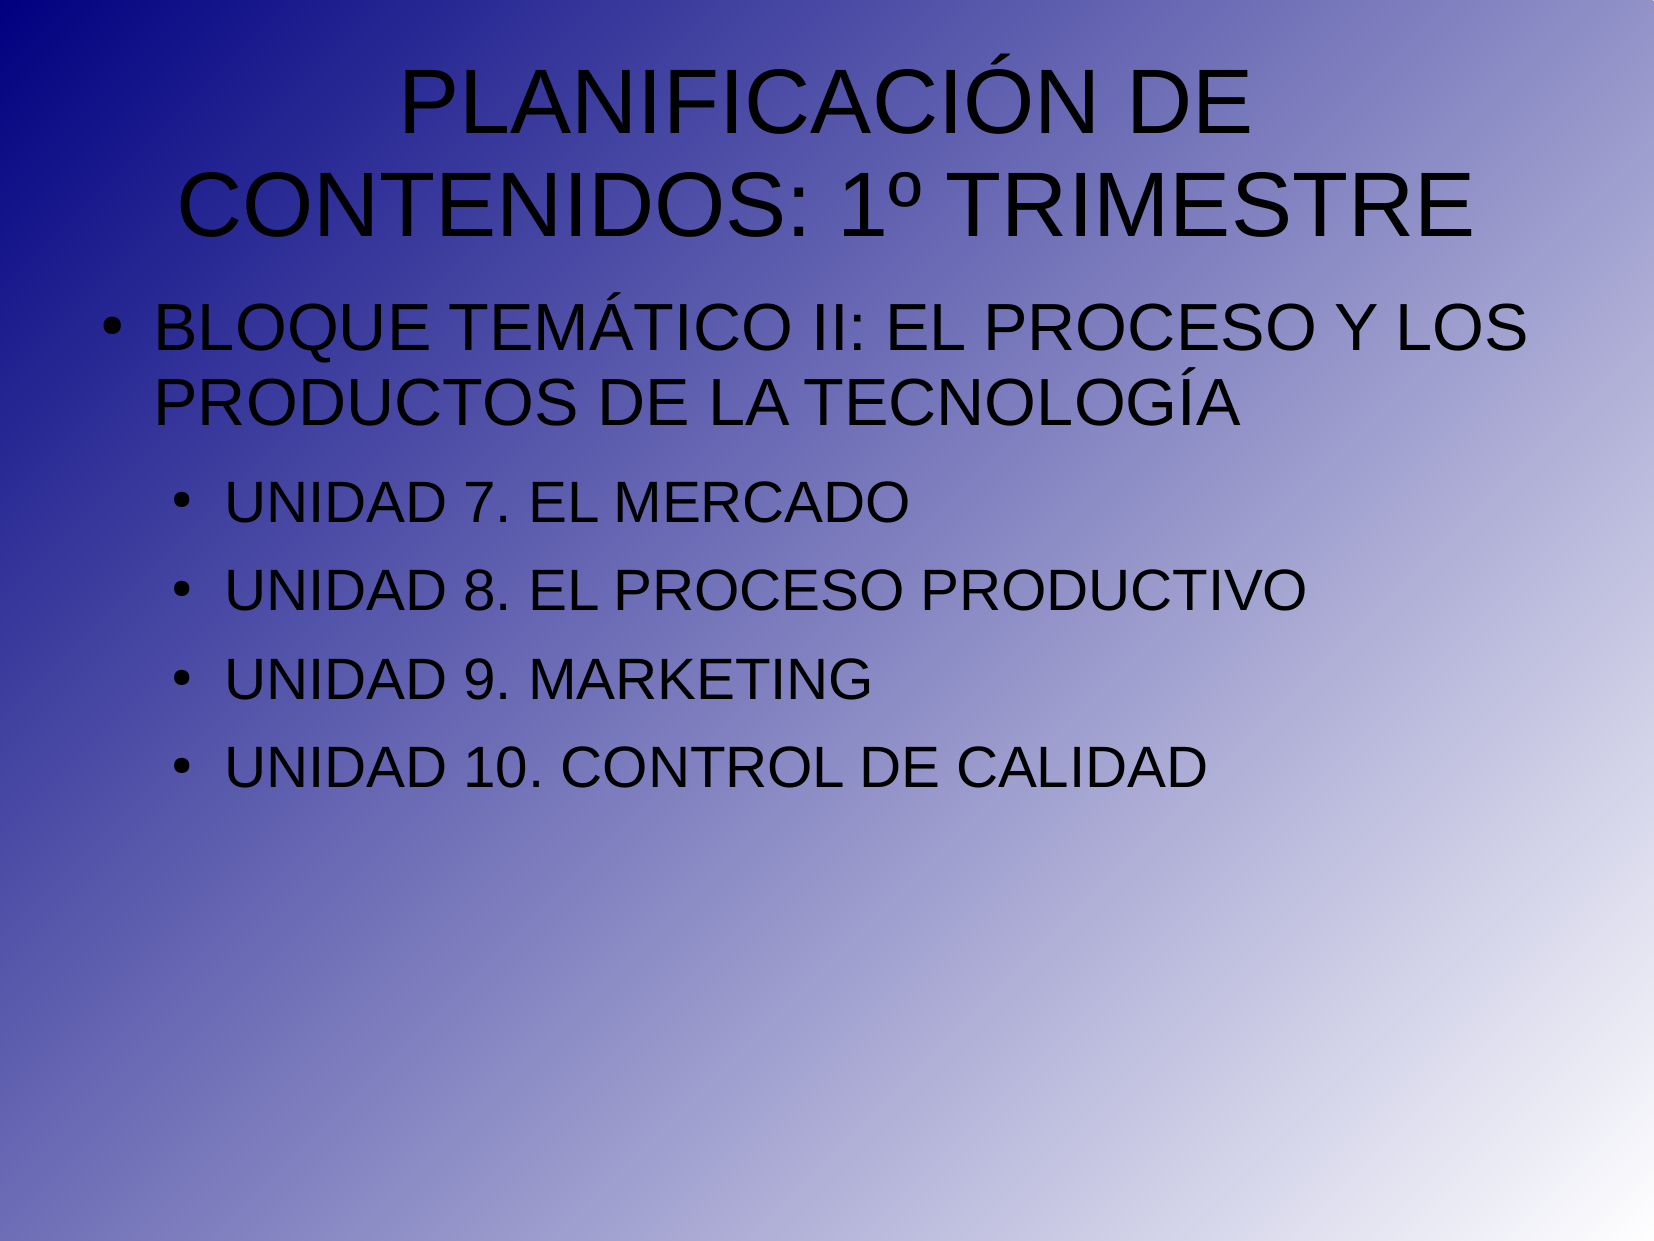

# PLANIFICACIÓN DE CONTENIDOS: 1º TRIMESTRE
BLOQUE TEMÁTICO II: EL PROCESO Y LOS PRODUCTOS DE LA TECNOLOGÍA
UNIDAD 7. EL MERCADO
UNIDAD 8. EL PROCESO PRODUCTIVO
UNIDAD 9. MARKETING
UNIDAD 10. CONTROL DE CALIDAD